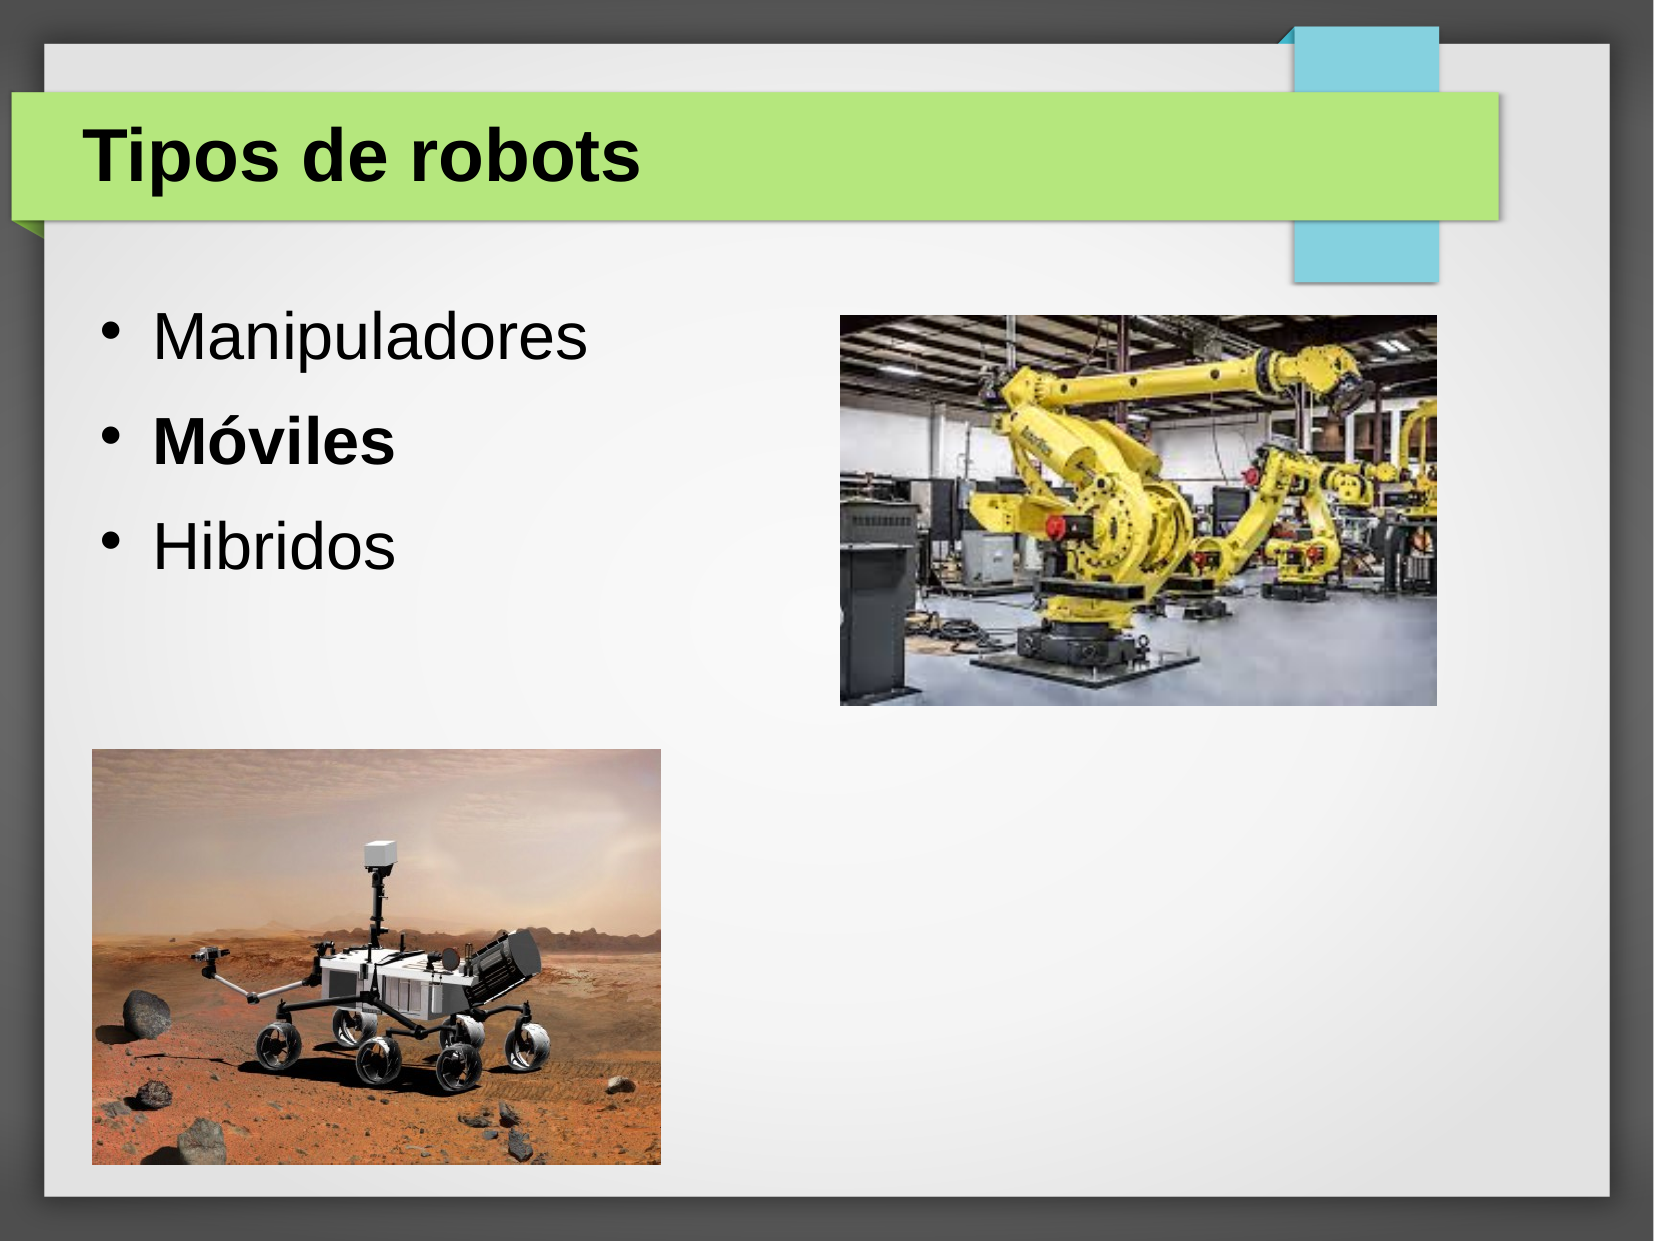

# Tipos de robots
Manipuladores
Móviles
Hibridos